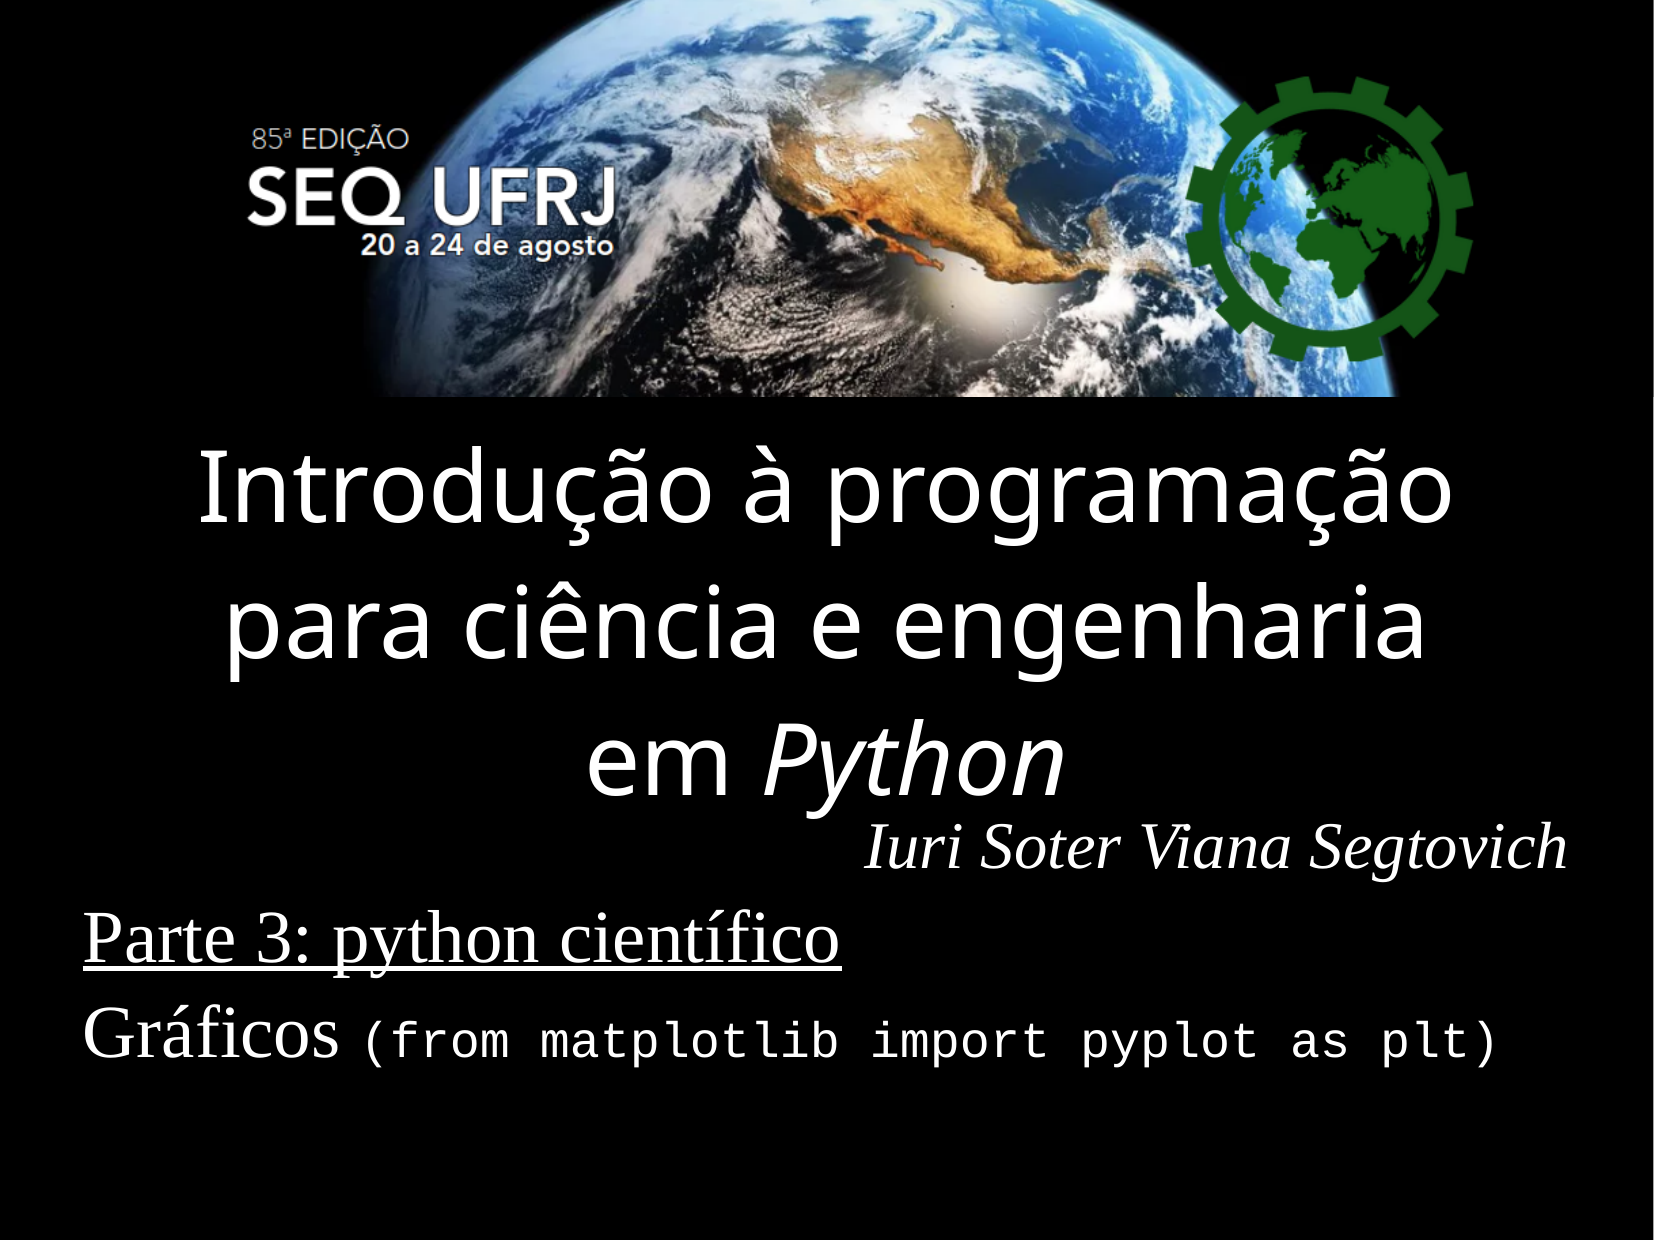

# Introdução à programação para ciência e engenharia em Python
Iuri Soter Viana Segtovich
Parte 3: python científico
Gráficos (from matplotlib import pyplot as plt)